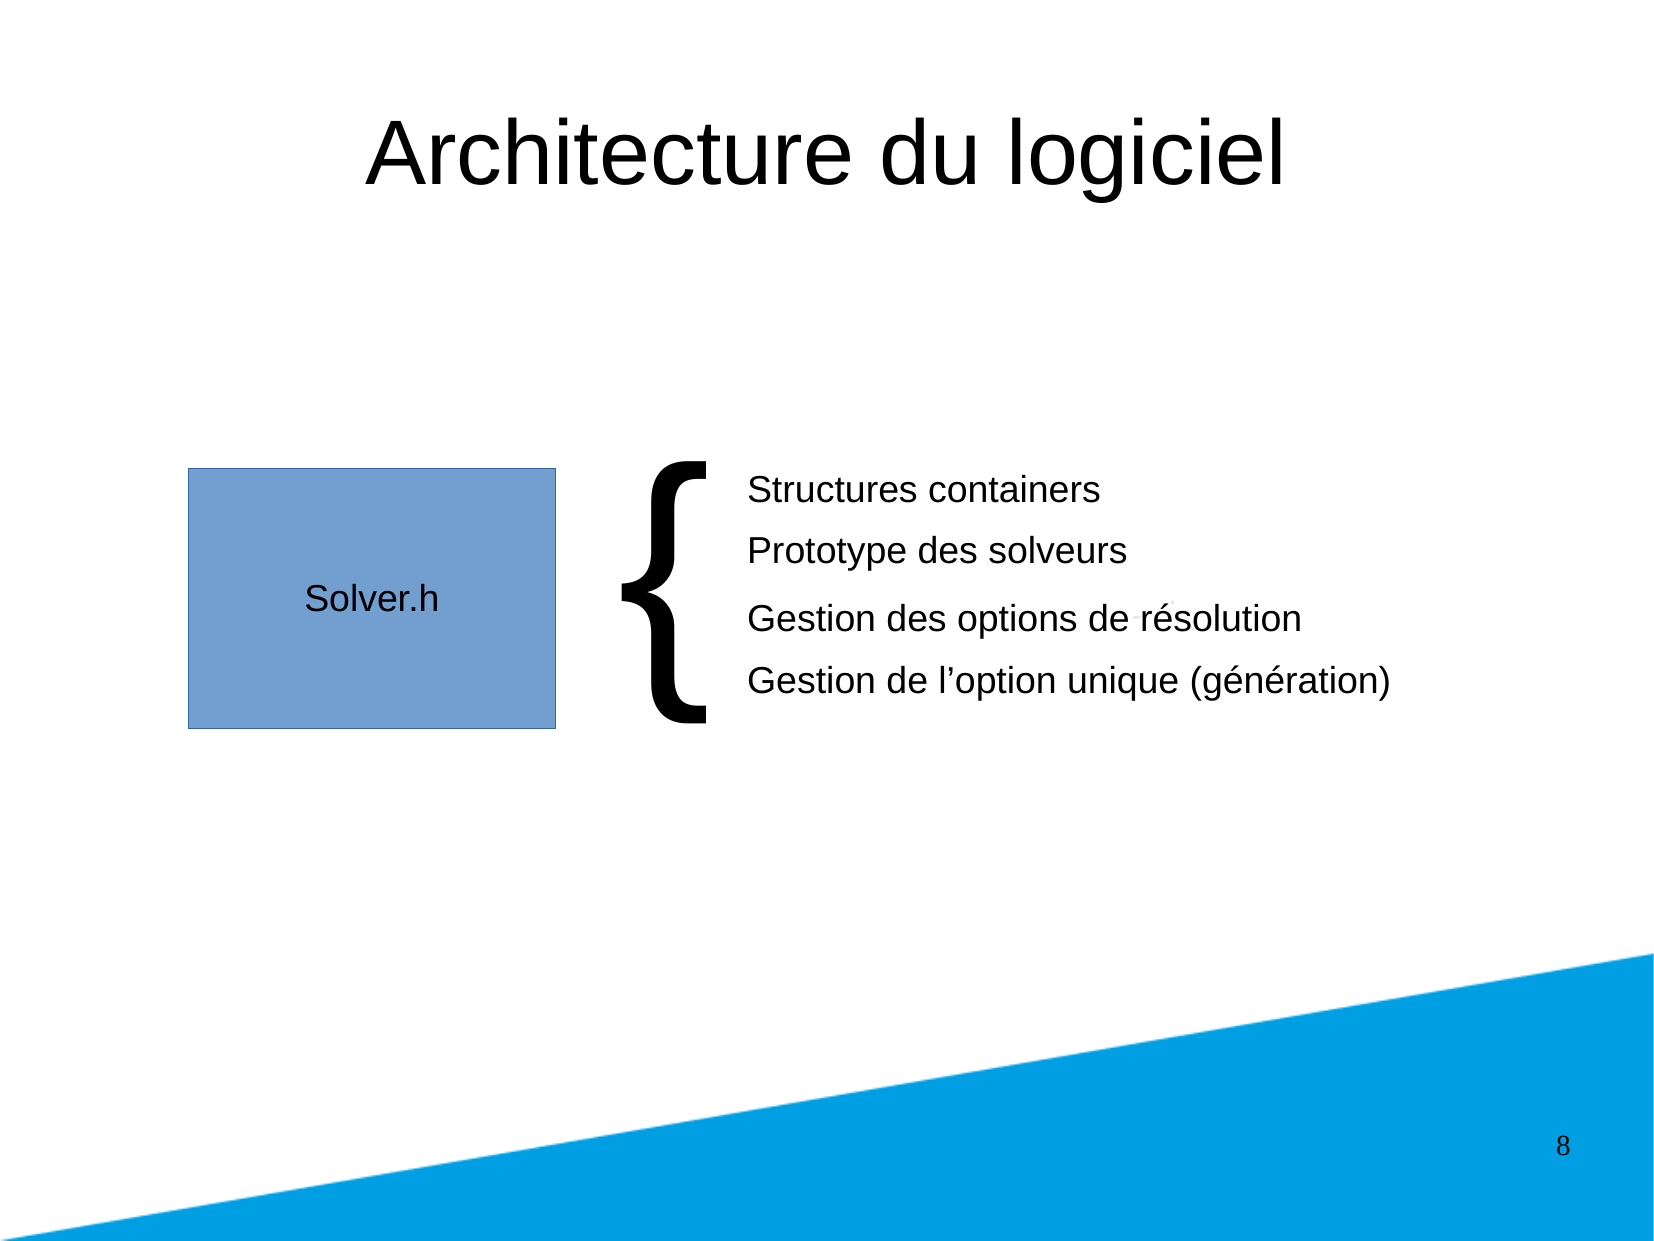

# Architecture du logiciel
{
Structures containers
Solver.h
Prototype des solveurs
Gestion des options de résolution
Gestion de l’option unique (génération)
8